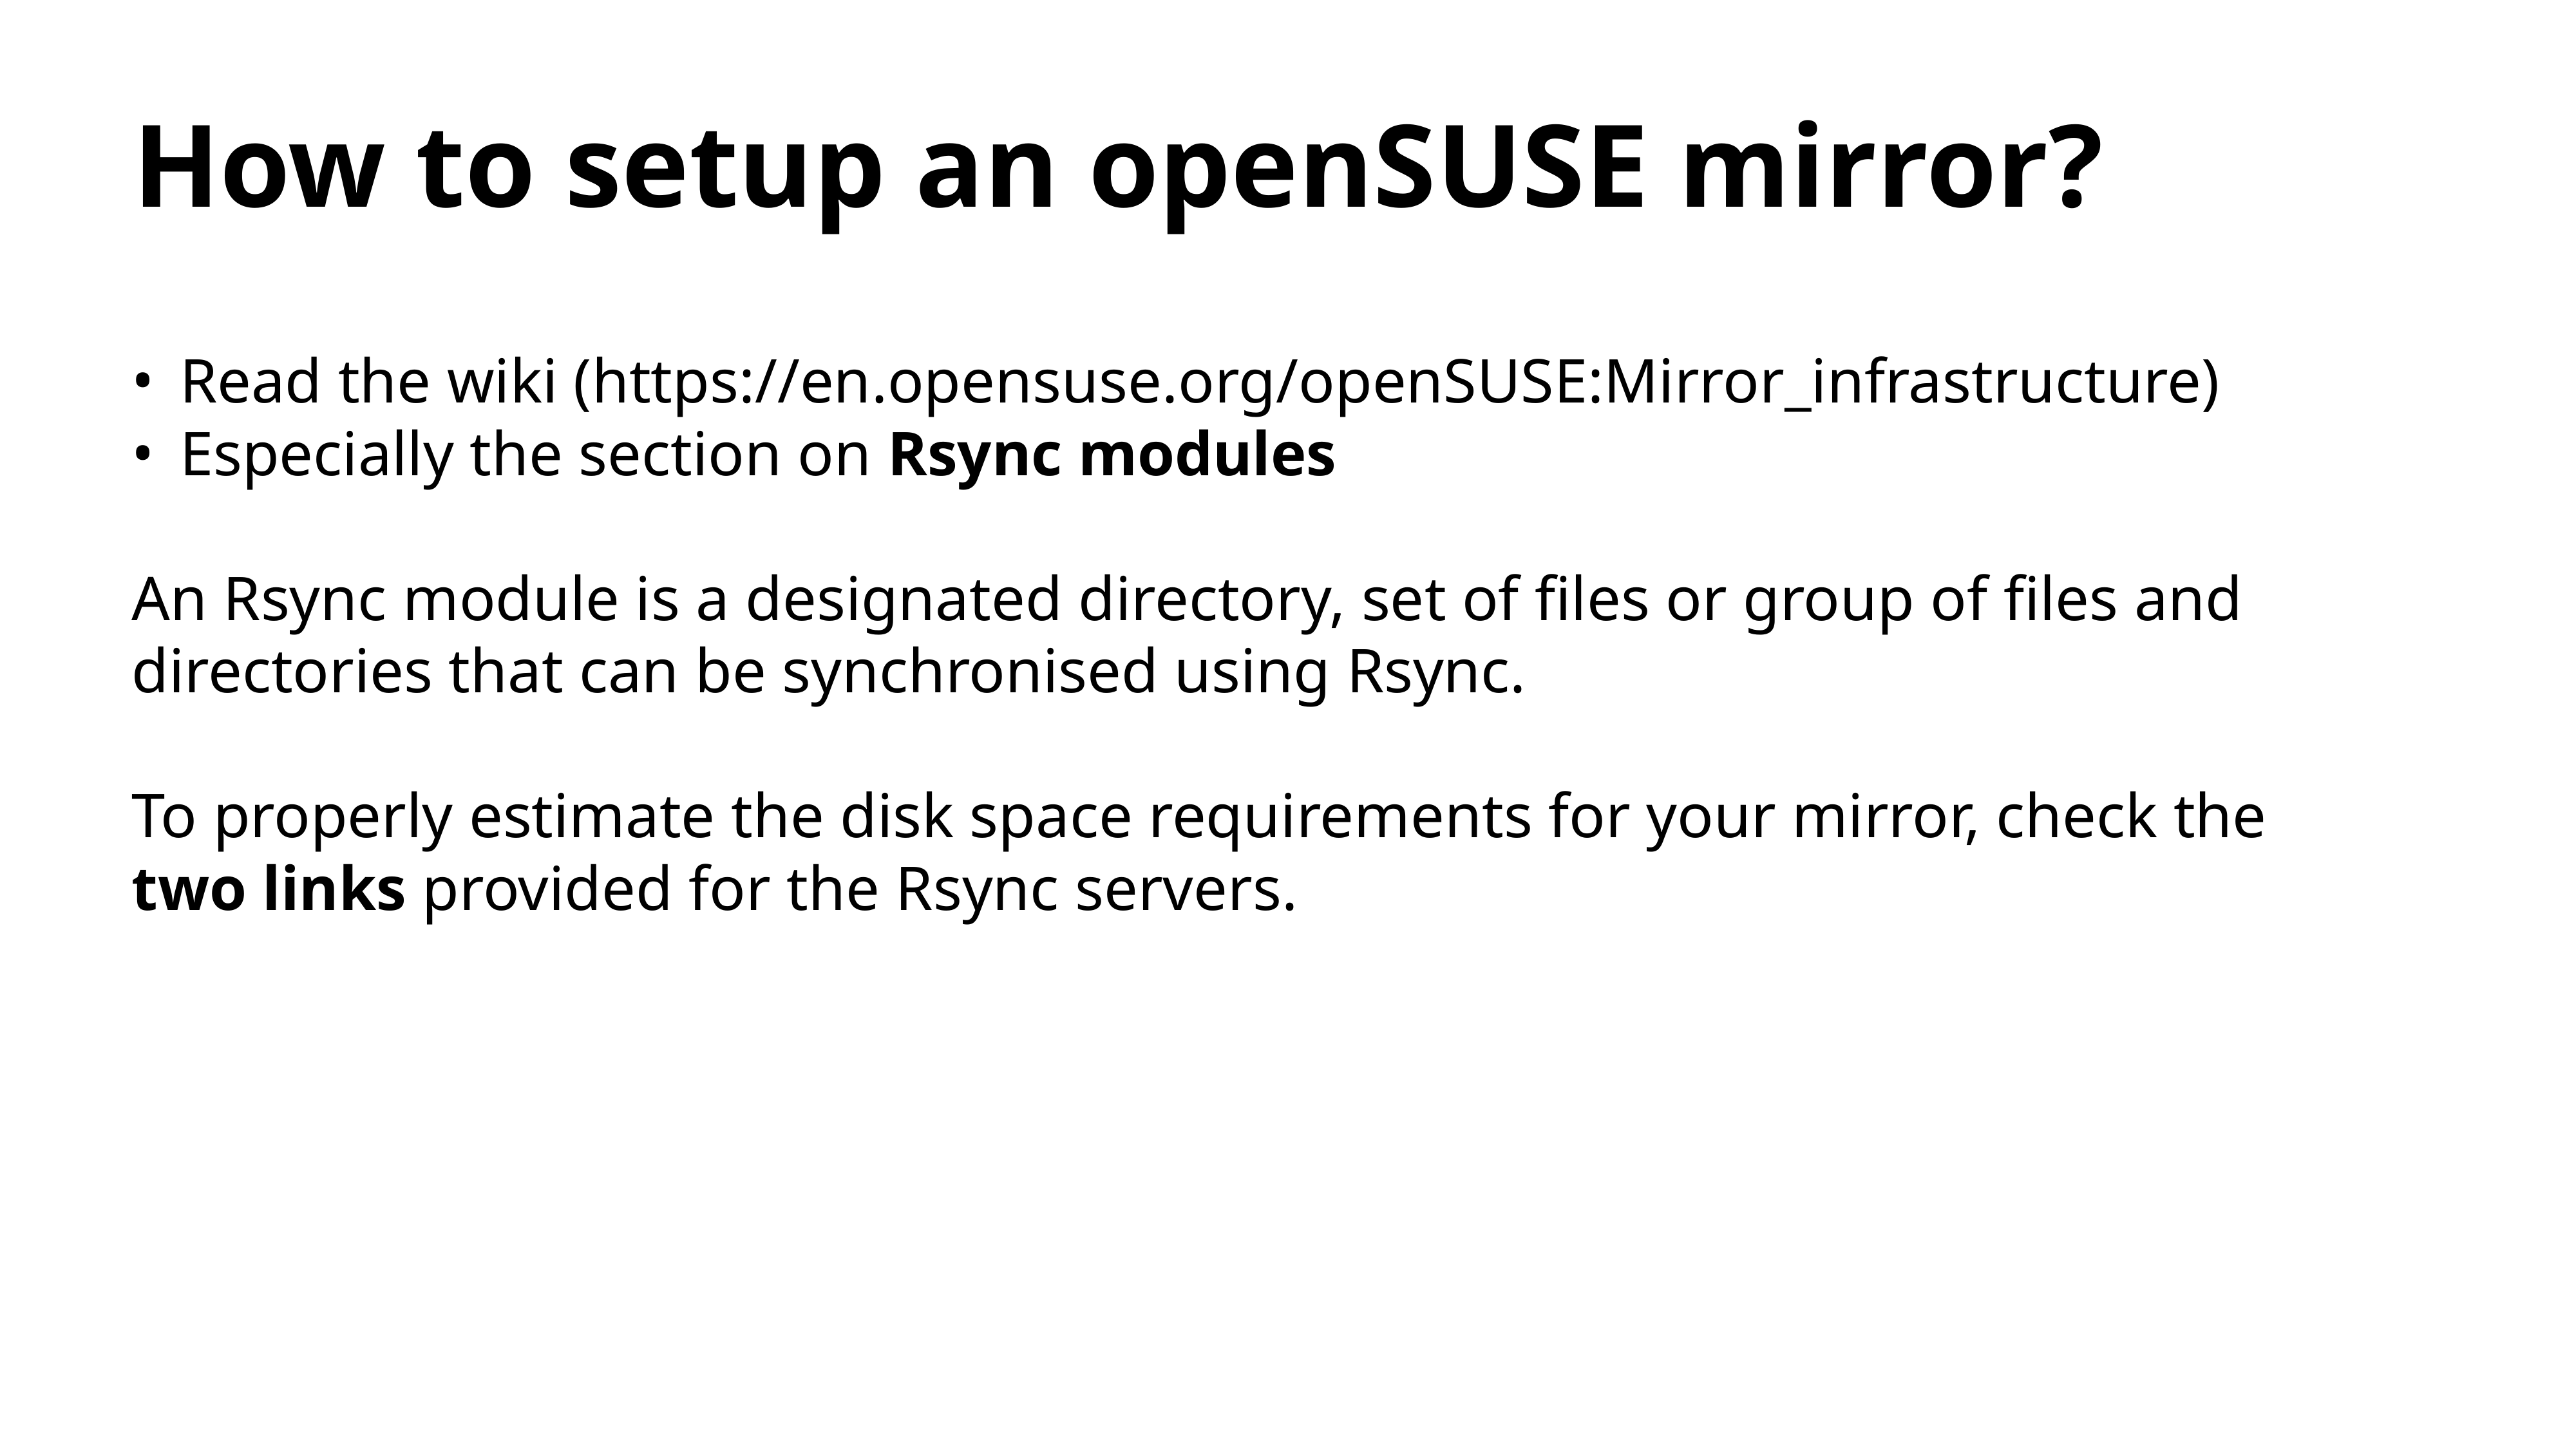

# How to setup an openSUSE mirror?
 Read the wiki (https://en.opensuse.org/openSUSE:Mirror_infrastructure)
 Especially the section on Rsync modules
An Rsync module is a designated directory, set of files or group of files and directories that can be synchronised using Rsync.
To properly estimate the disk space requirements for your mirror, check the two links provided for the Rsync servers.